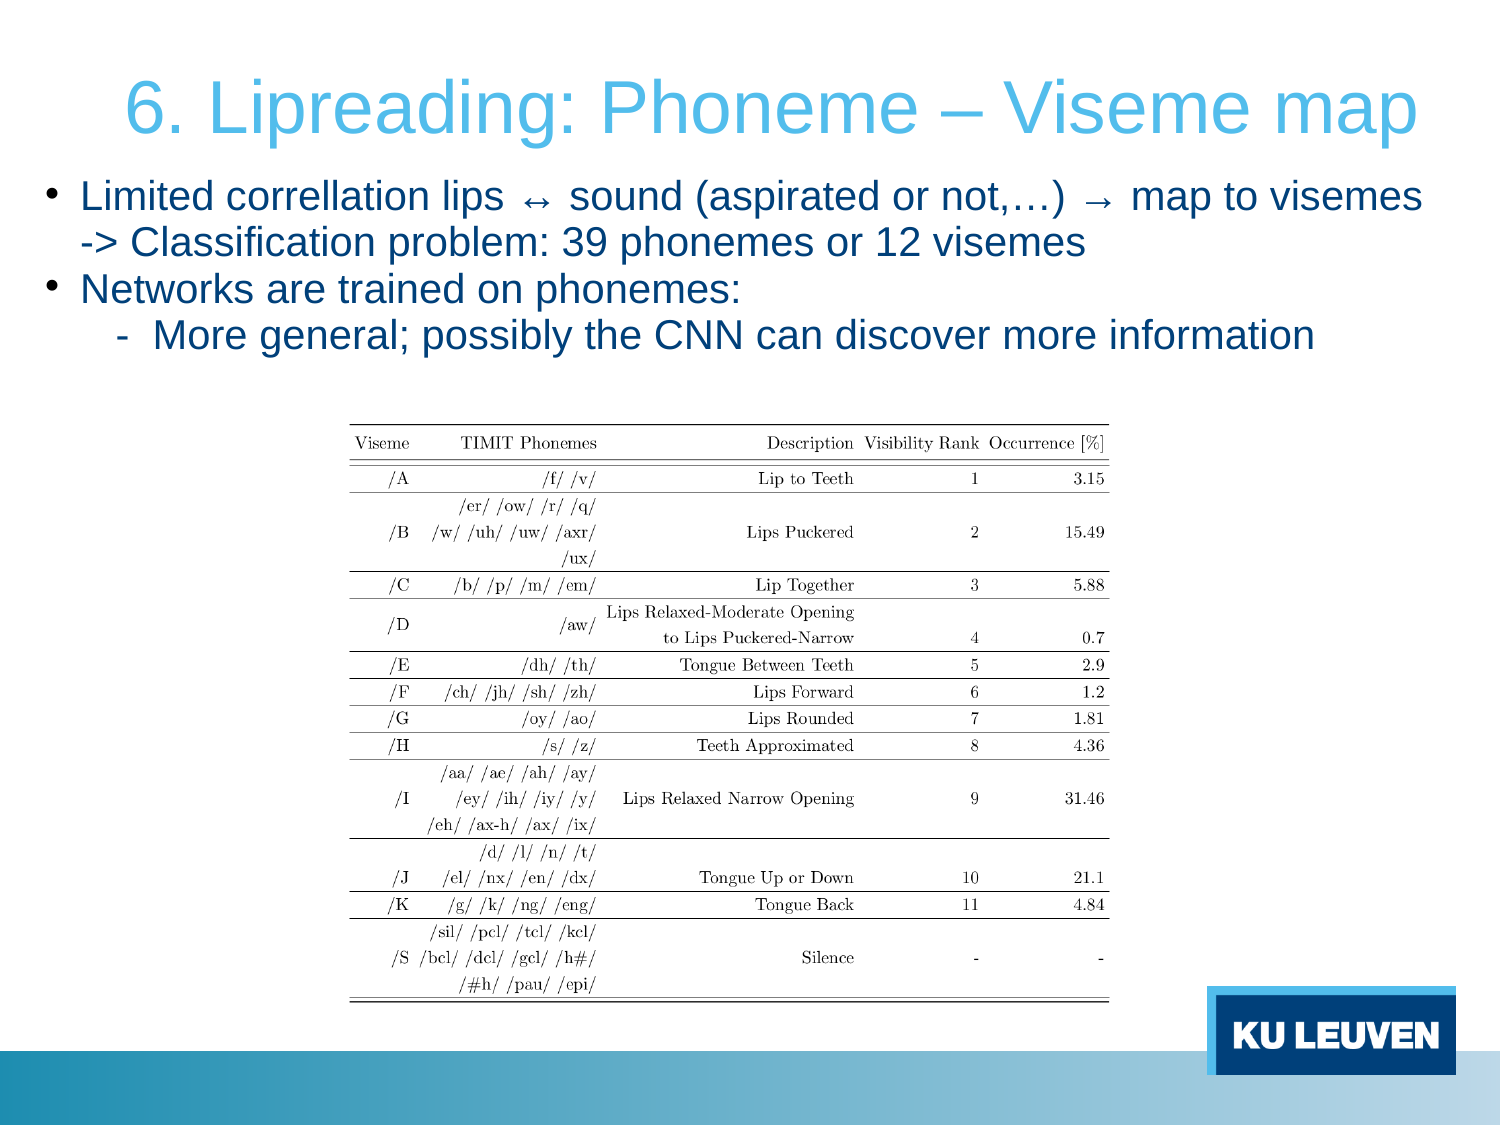

6. Lipreading: Phoneme – Viseme map
Limited correllation lips ↔ sound (aspirated or not,…) → map to visemes
-> Classification problem: 39 phonemes or 12 visemes
Networks are trained on phonemes:
- More general; possibly the CNN can discover more information